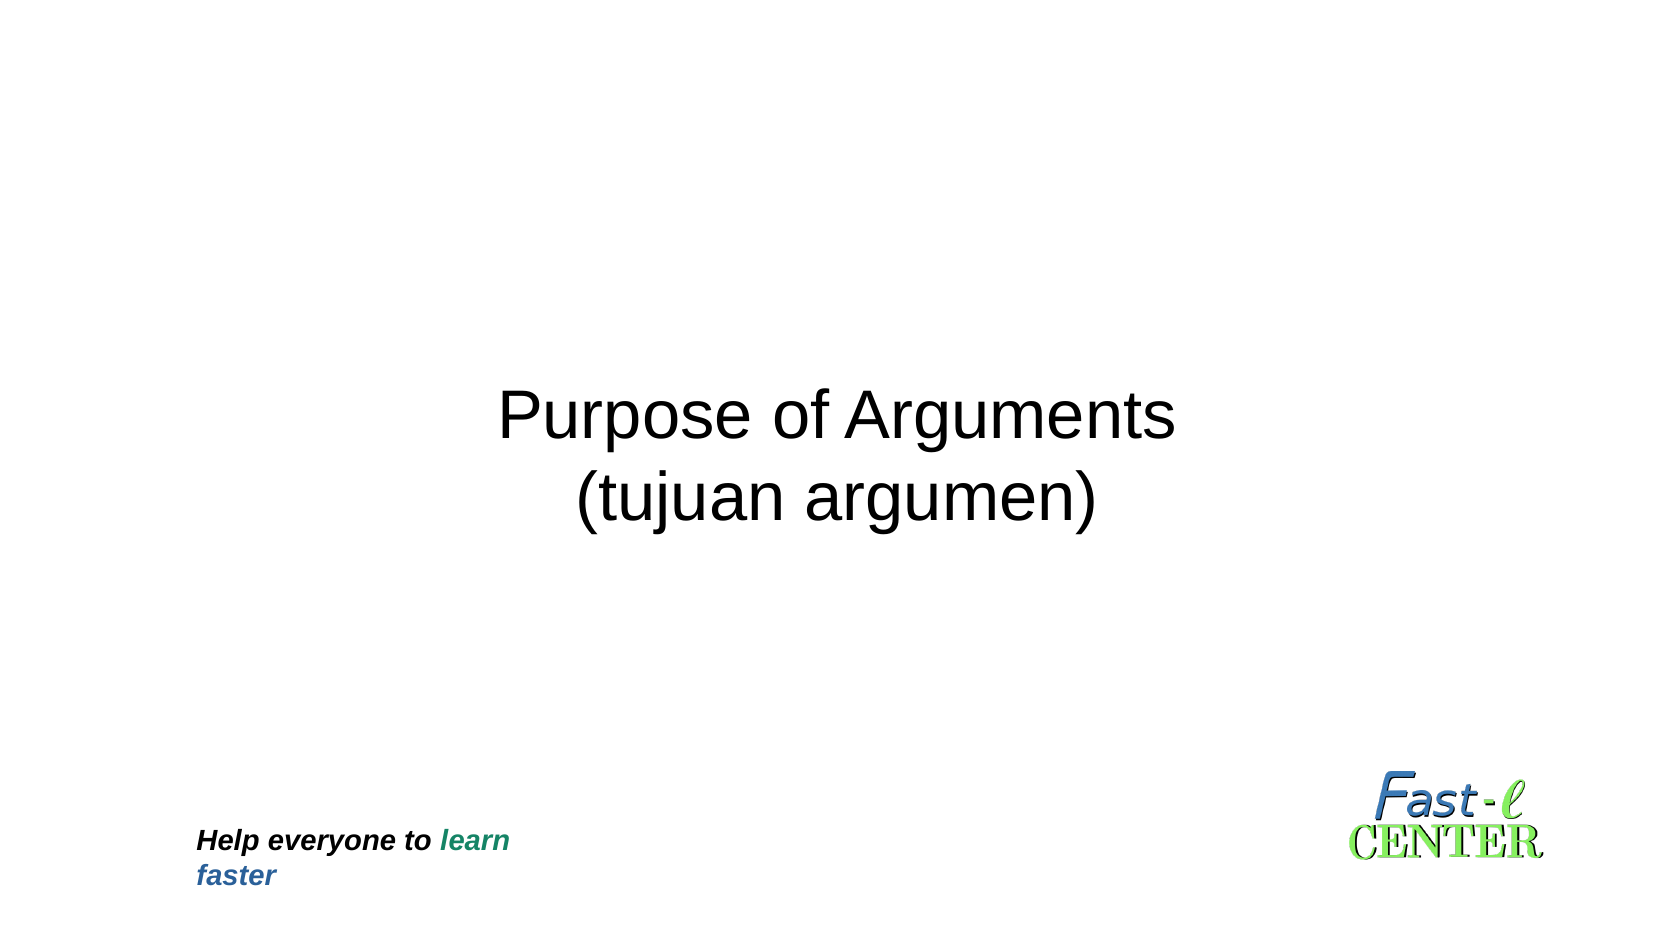

Purpose of Arguments
(tujuan argumen)
Help everyone to learn faster